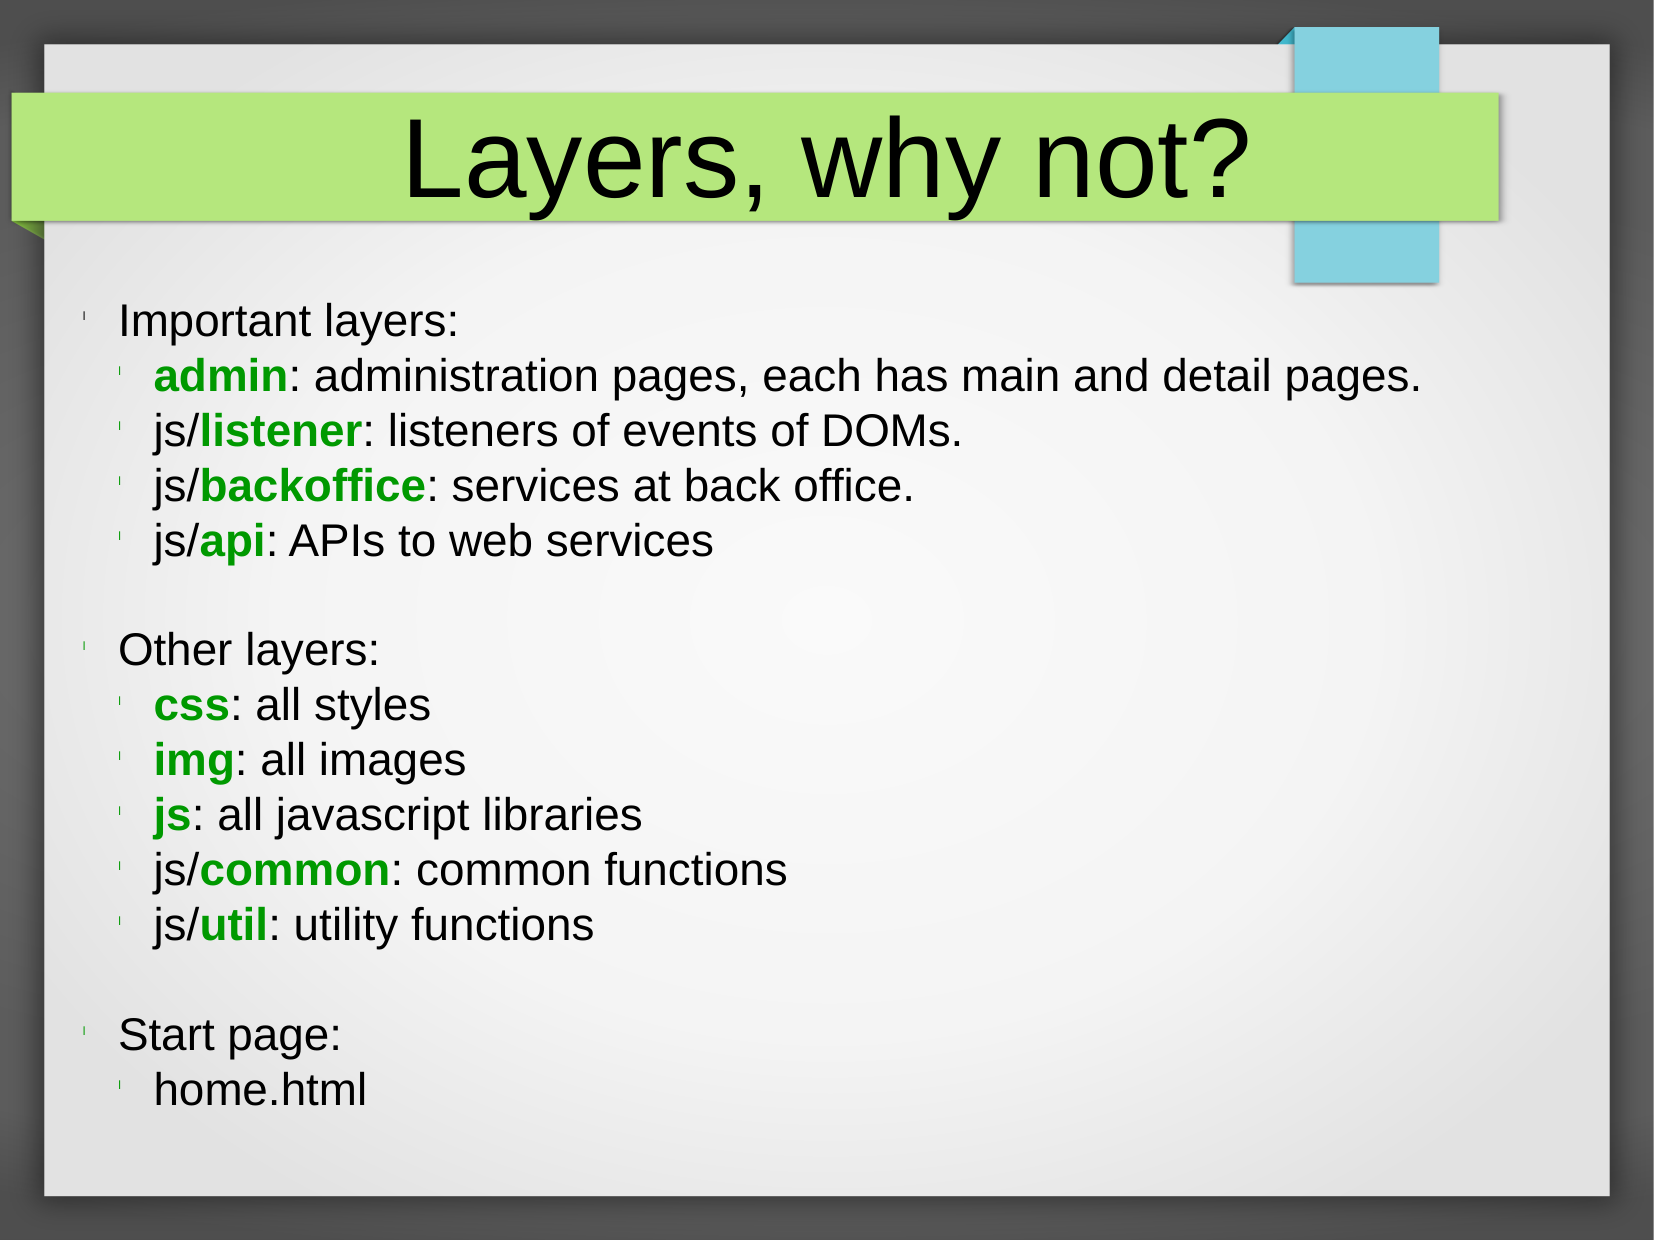

Layers, why not?
Important layers:
admin: administration pages, each has main and detail pages.
js/listener: listeners of events of DOMs.
js/backoffice: services at back office.
js/api: APIs to web services
Other layers:
css: all styles
img: all images
js: all javascript libraries
js/common: common functions
js/util: utility functions
Start page:
home.html